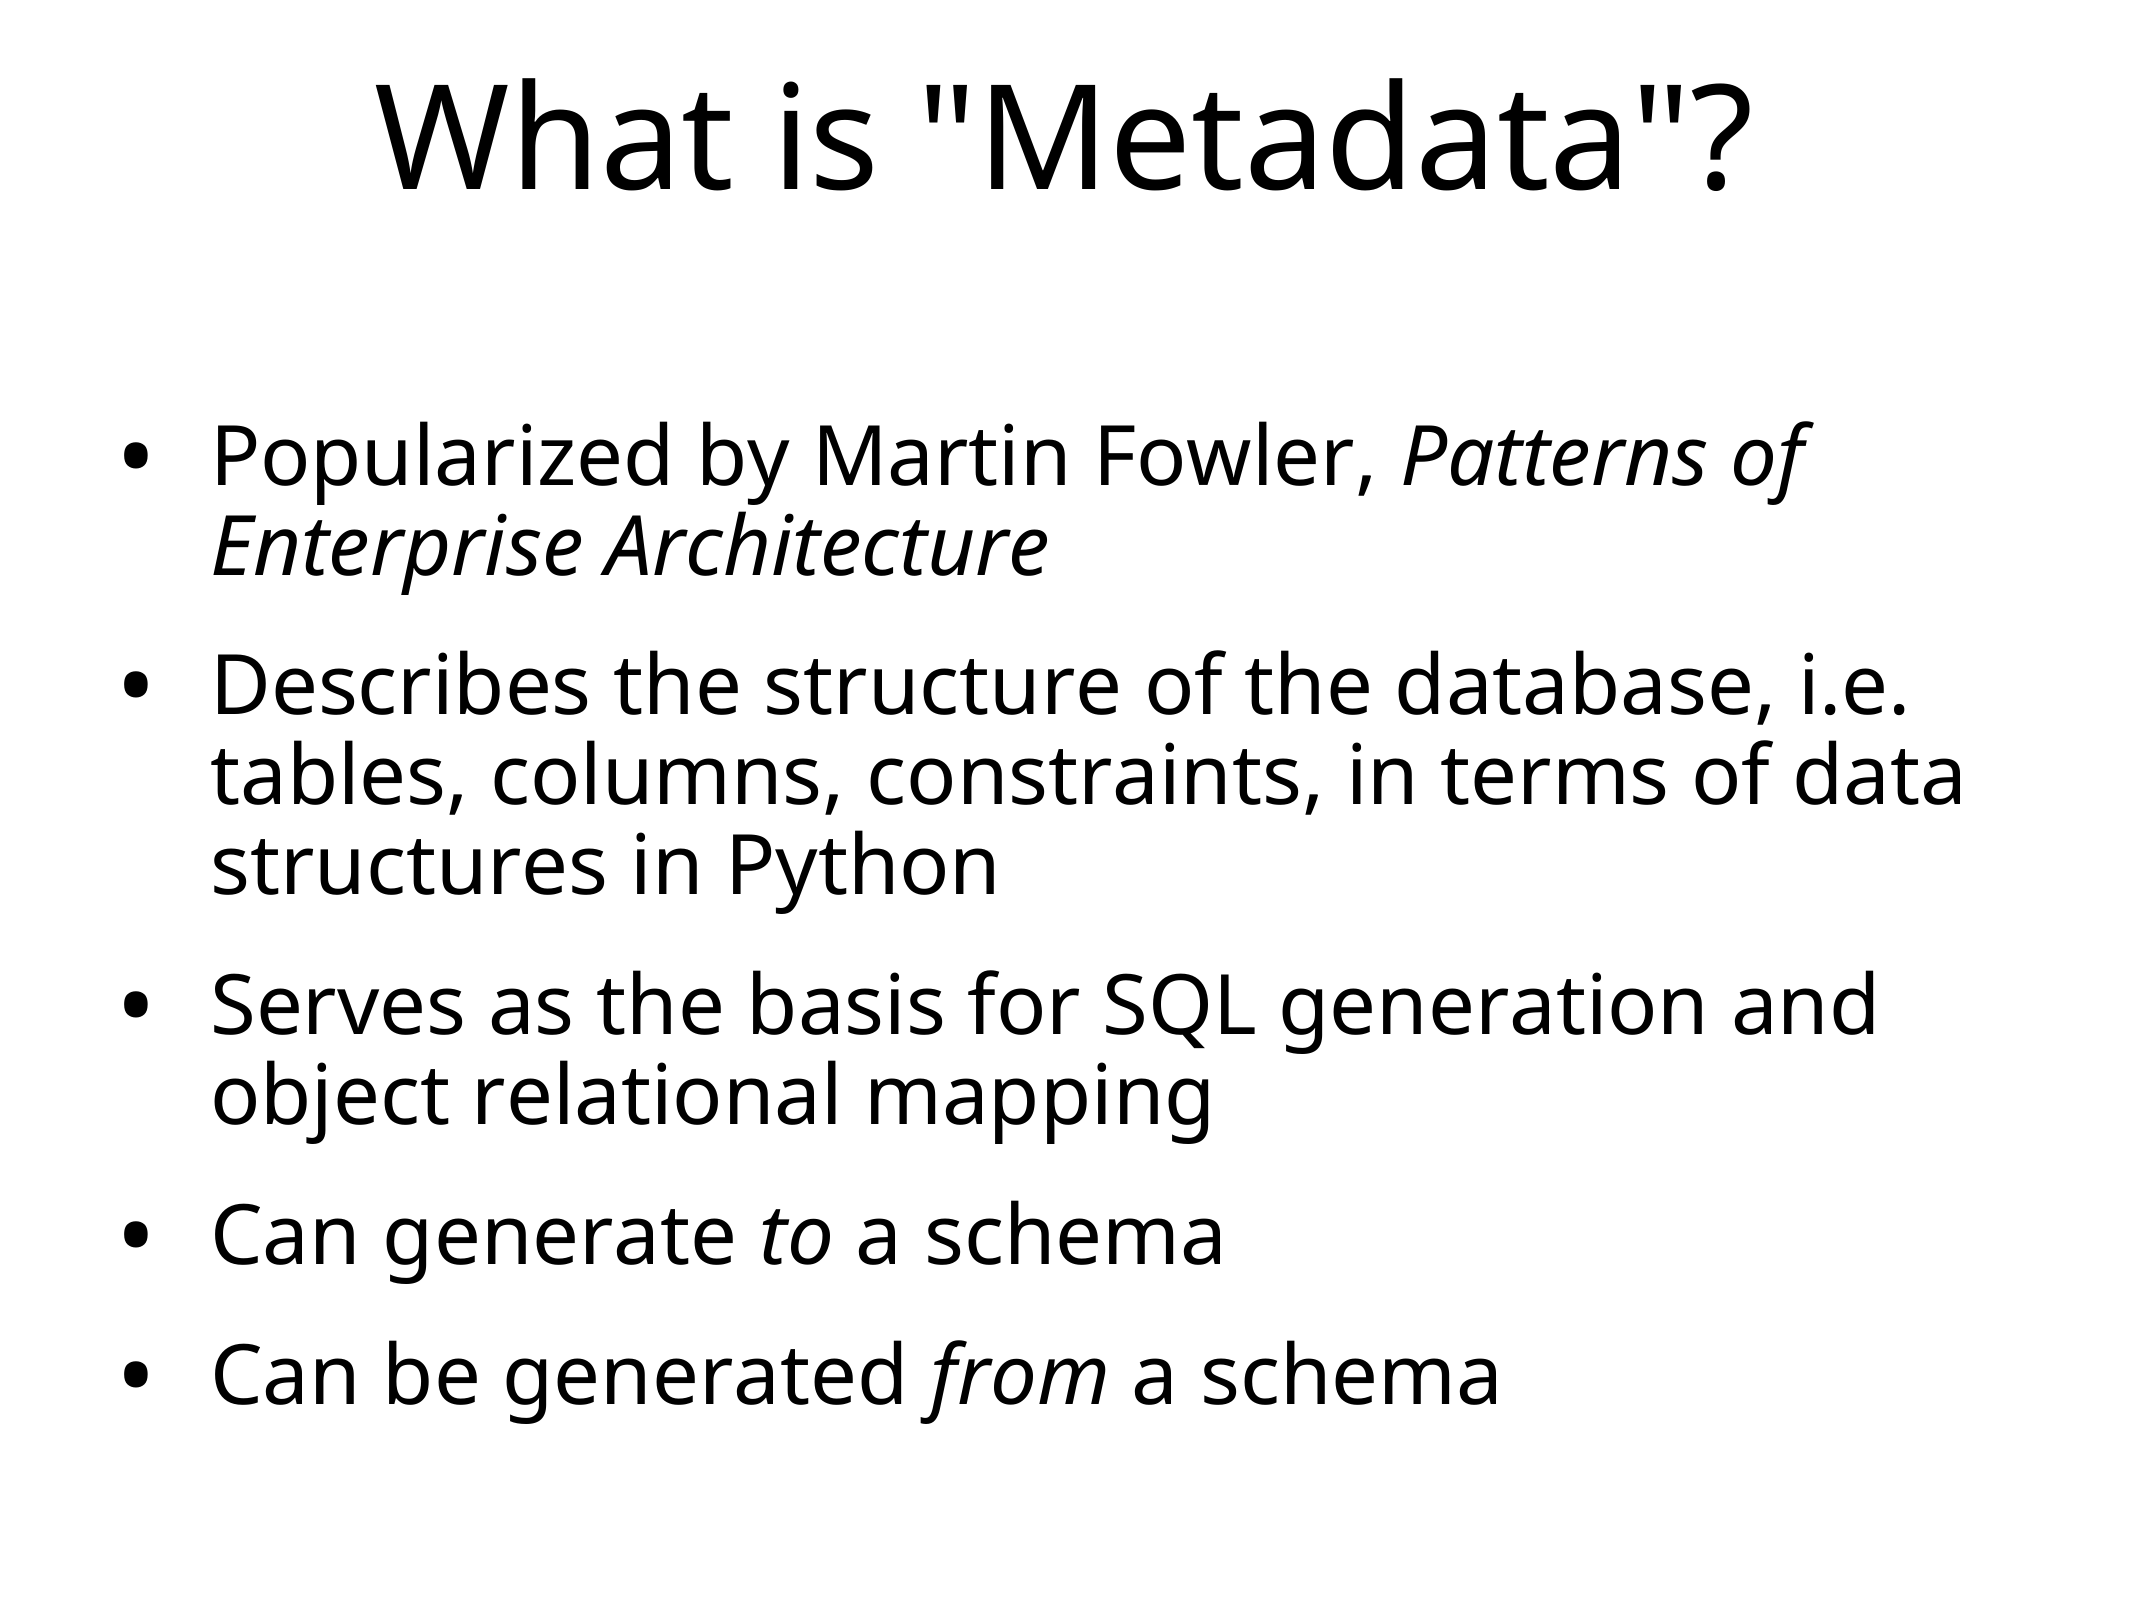

# What is "Metadata"?
Popularized by Martin Fowler, Patterns of Enterprise Architecture
Describes the structure of the database, i.e. tables, columns, constraints, in terms of data structures in Python
Serves as the basis for SQL generation and object relational mapping
Can generate to a schema
Can be generated from a schema